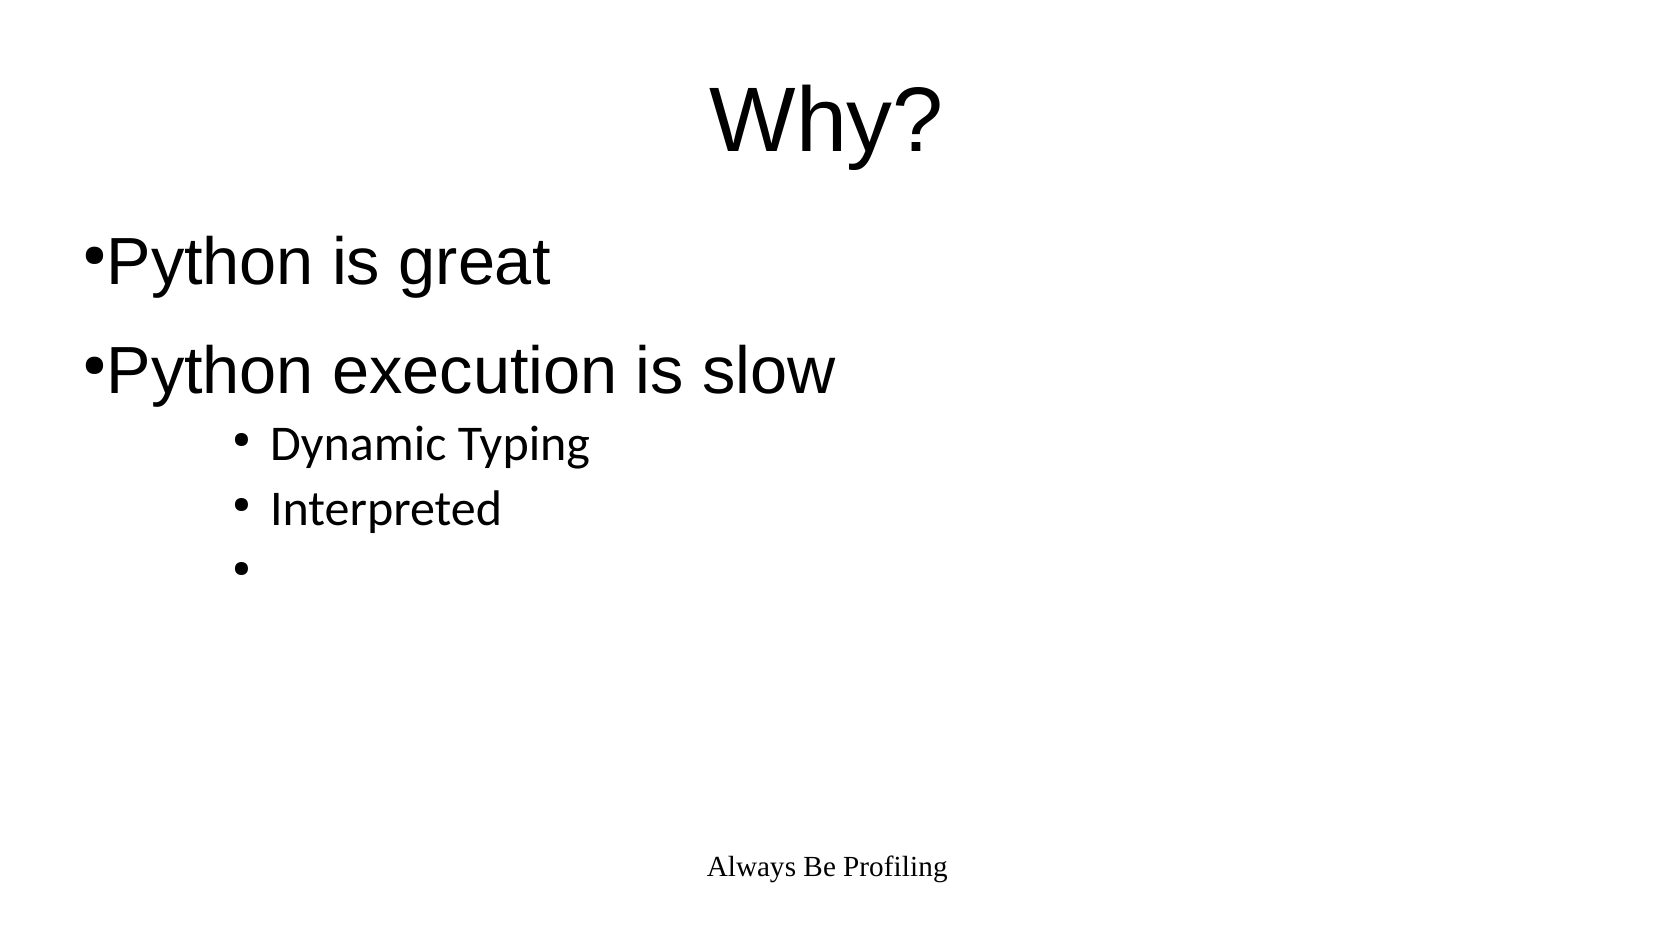

# Why?
Python is great
Python execution is slow
Dynamic Typing
Interpreted
Always Be Profiling